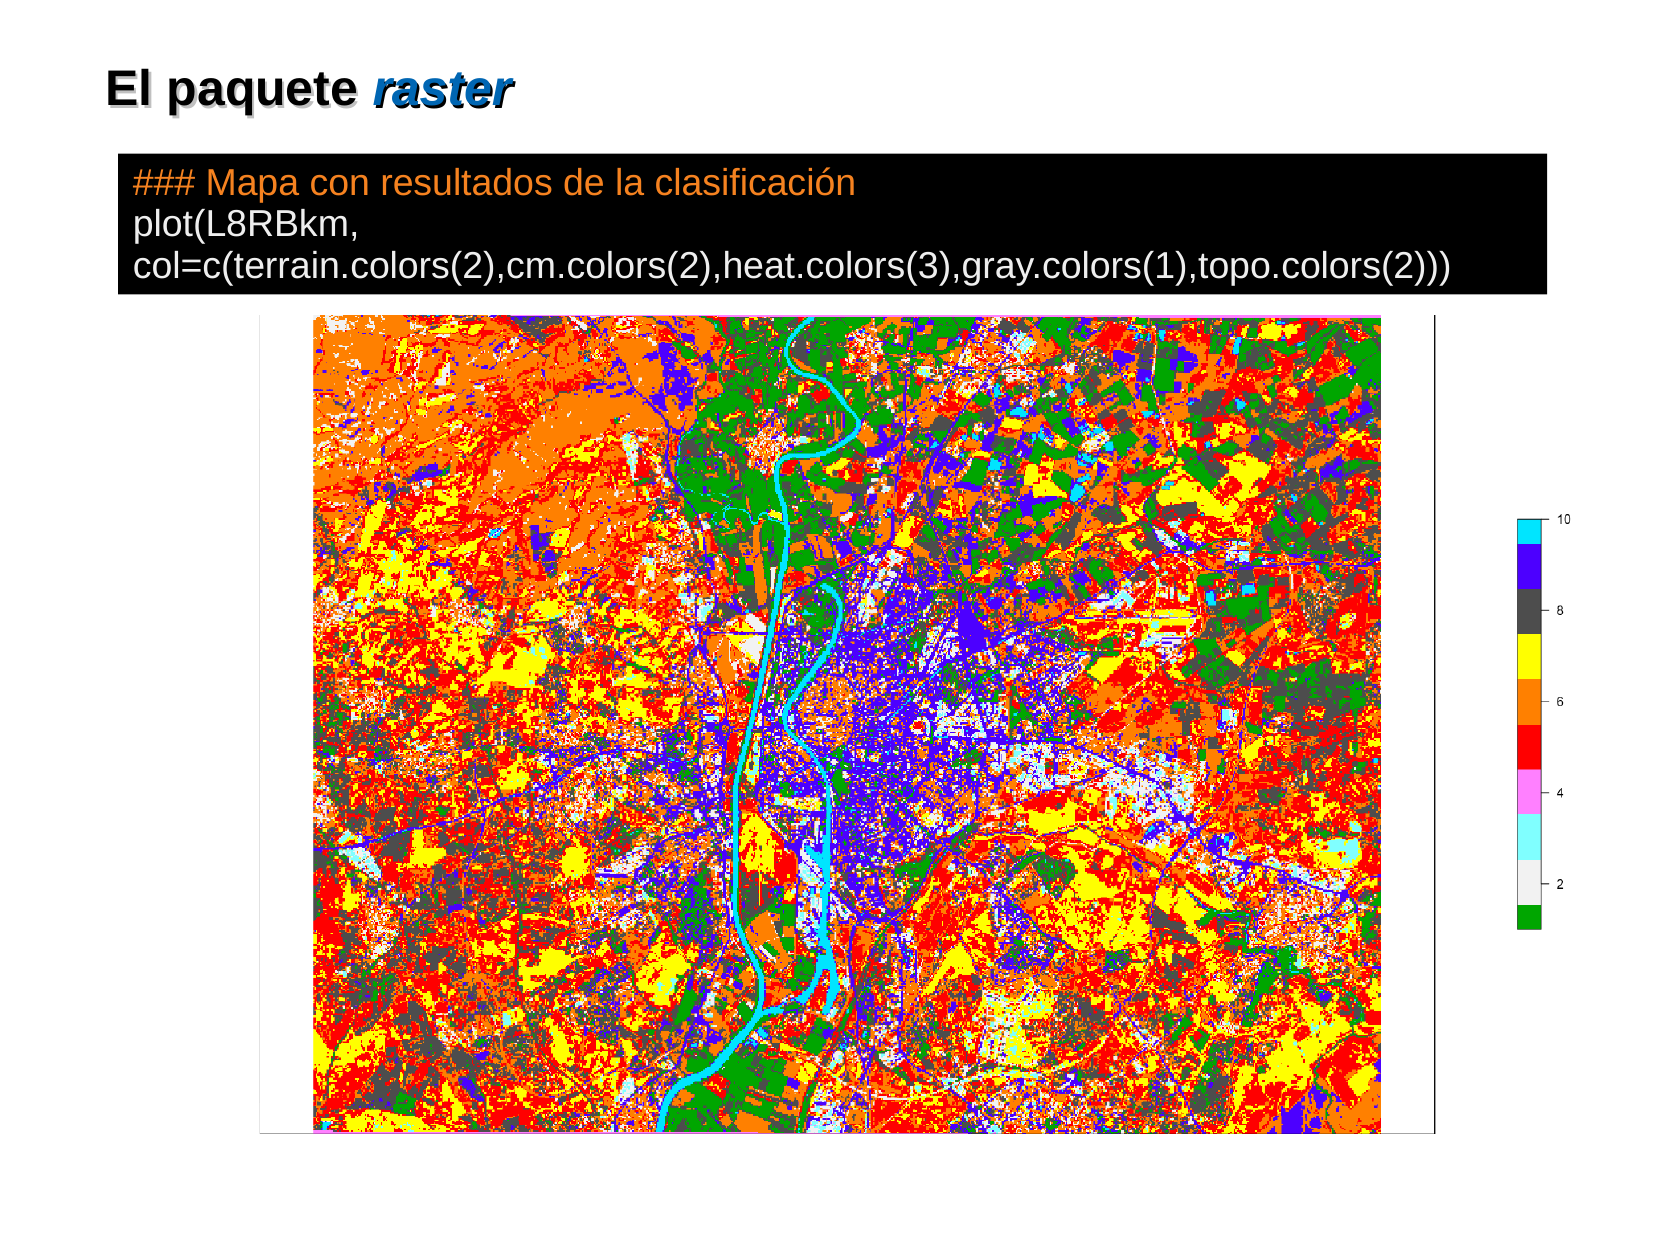

El paquete raster
### Mapa con resultados de la clasificación
plot(L8RBkm, col=c(terrain.colors(2),cm.colors(2),heat.colors(3),gray.colors(1),topo.colors(2)))